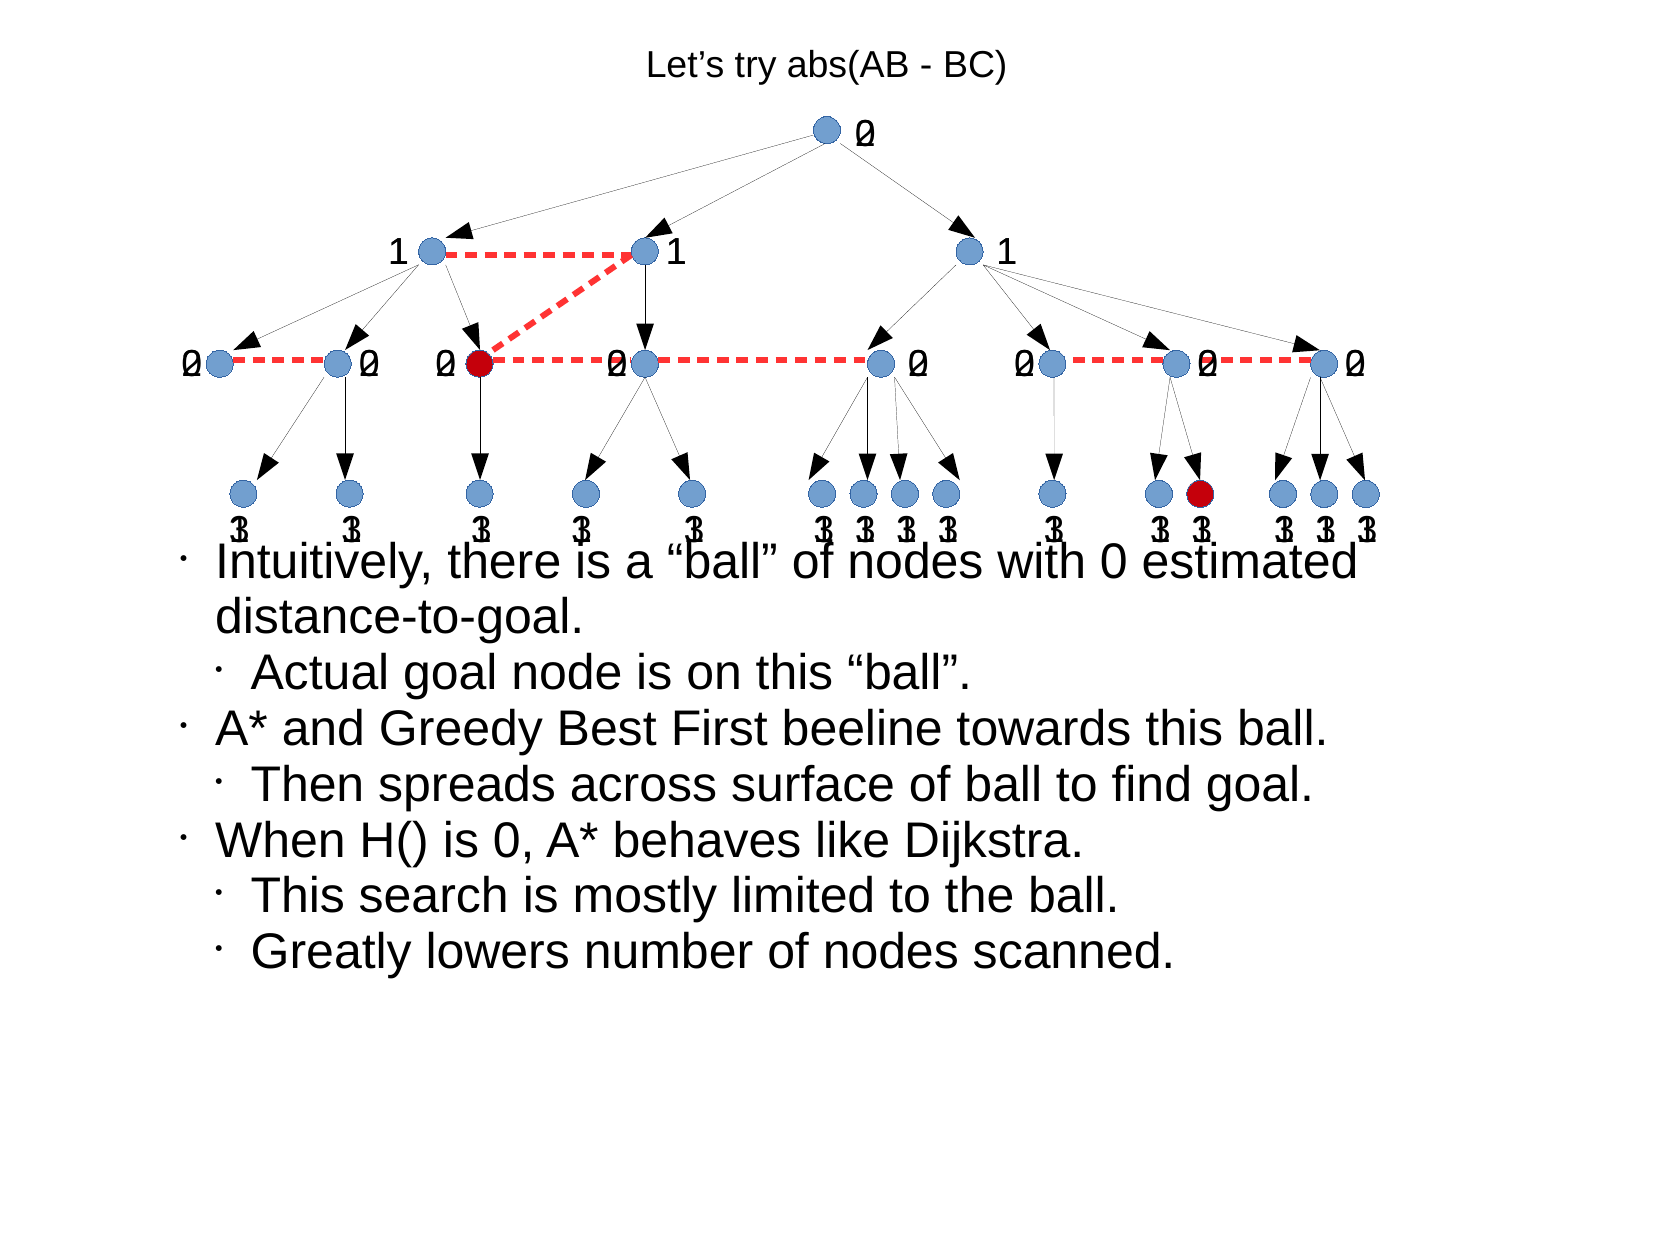

Let’s try abs(AB - BC)
0
2
1
1
1
1
1
1
2
2
2
2
2
2
2
2
0
0
0
0
0
0
0
0
3
3
3
3
3
3
3
3
3
3
3
3
3
3
3
1
1
1
1
1
1
1
1
1
1
1
1
1
1
1
Intuitively, there is a “ball” of nodes with 0 estimated distance-to-goal.
Actual goal node is on this “ball”.
A* and Greedy Best First beeline towards this ball.
Then spreads across surface of ball to find goal.
When H() is 0, A* behaves like Dijkstra.
This search is mostly limited to the ball.
Greatly lowers number of nodes scanned.